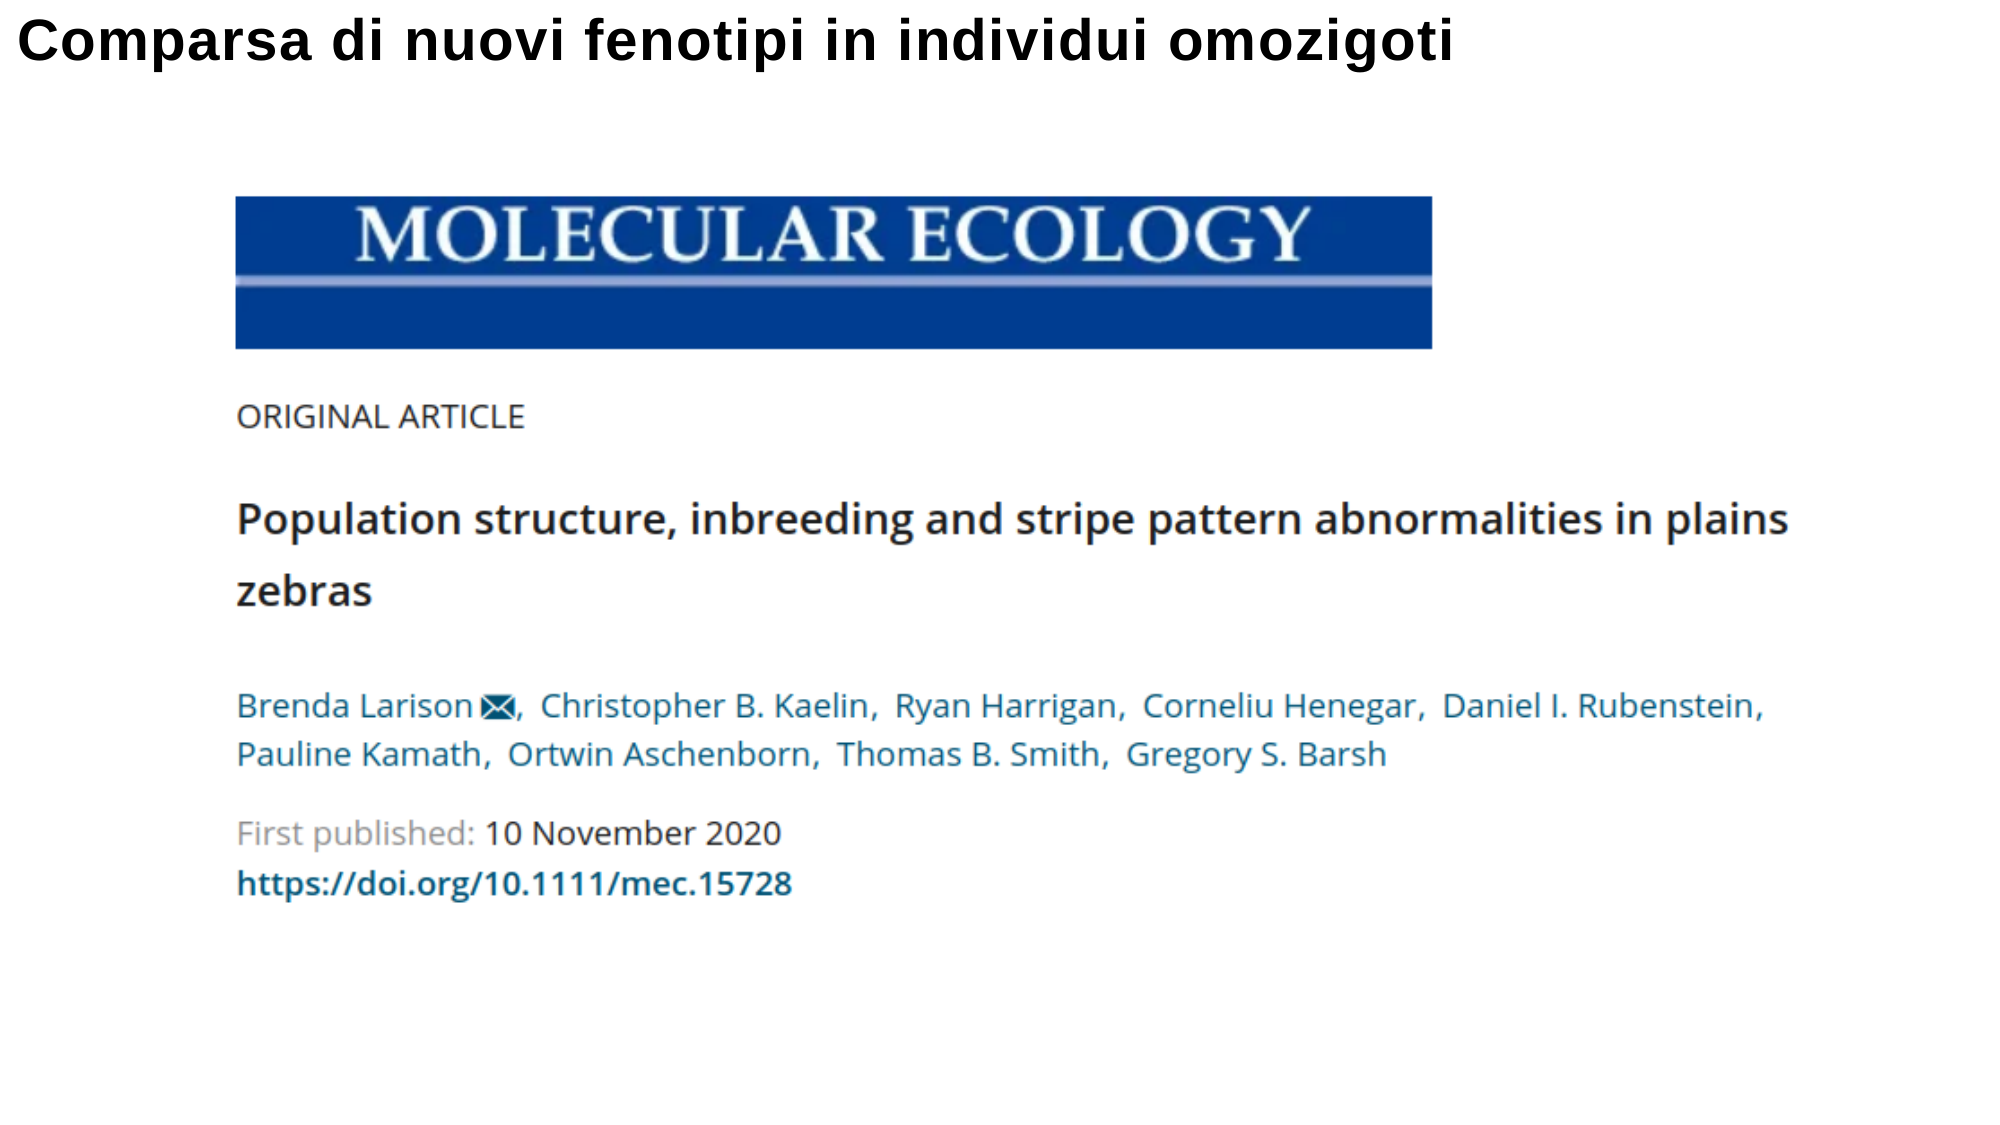

Comparsa di nuovi fenotipi in individui omozigoti